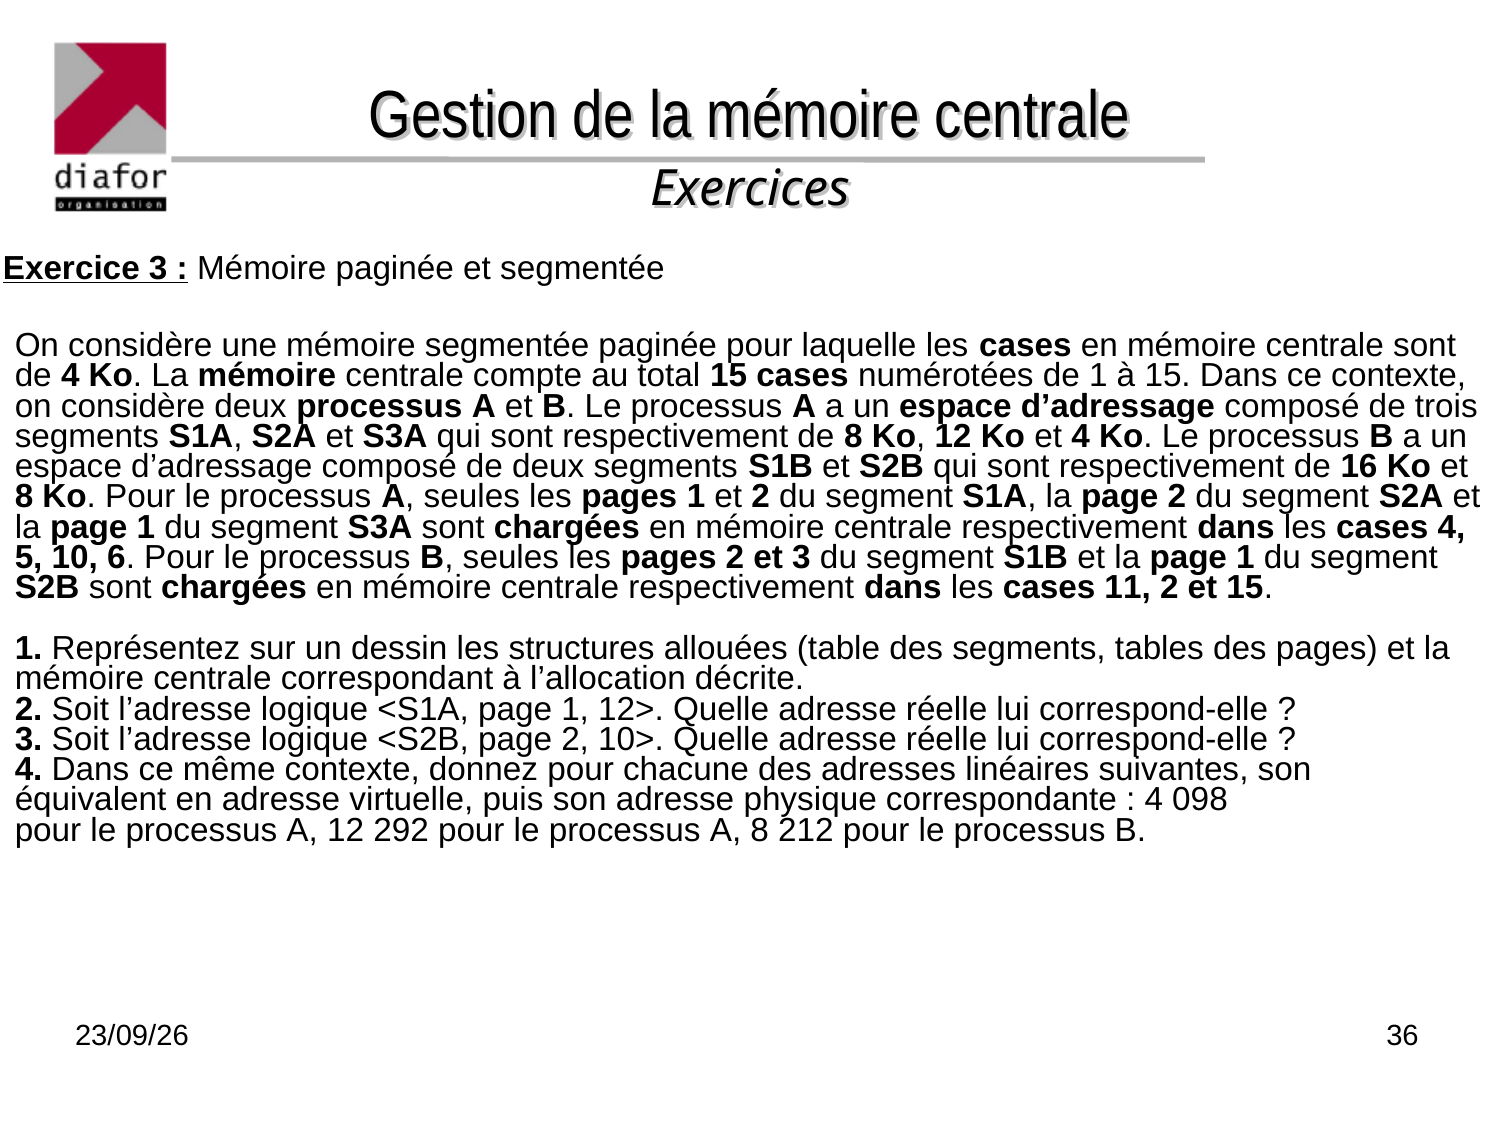

# Gestion de la mémoire centrale Exercices
Exercice 3 : Mémoire paginée et segmentée
On considère une mémoire segmentée paginée pour laquelle les cases en mémoire centrale sont de 4 Ko. La mémoire centrale compte au total 15 cases numérotées de 1 à 15. Dans ce contexte, on considère deux processus A et B. Le processus A a un espace d’adressage composé de trois segments S1A, S2A et S3A qui sont respectivement de 8 Ko, 12 Ko et 4 Ko. Le processus B a un espace d’adressage composé de deux segments S1B et S2B qui sont respectivement de 16 Ko et 8 Ko. Pour le processus A, seules les pages 1 et 2 du segment S1A, la page 2 du segment S2A et la page 1 du segment S3A sont chargées en mémoire centrale respectivement dans les cases 4, 5, 10, 6. Pour le processus B, seules les pages 2 et 3 du segment S1B et la page 1 du segment S2B sont chargées en mémoire centrale respectivement dans les cases 11, 2 et 15.
1. Représentez sur un dessin les structures allouées (table des segments, tables des pages) et la mémoire centrale correspondant à l’allocation décrite.
2. Soit l’adresse logique <S1A, page 1, 12>. Quelle adresse réelle lui correspond-elle ?
3. Soit l’adresse logique <S2B, page 2, 10>. Quelle adresse réelle lui correspond-elle ?
4. Dans ce même contexte, donnez pour chacune des adresses linéaires suivantes, son
équivalent en adresse virtuelle, puis son adresse physique correspondante : 4 098
pour le processus A, 12 292 pour le processus A, 8 212 pour le processus B.
36